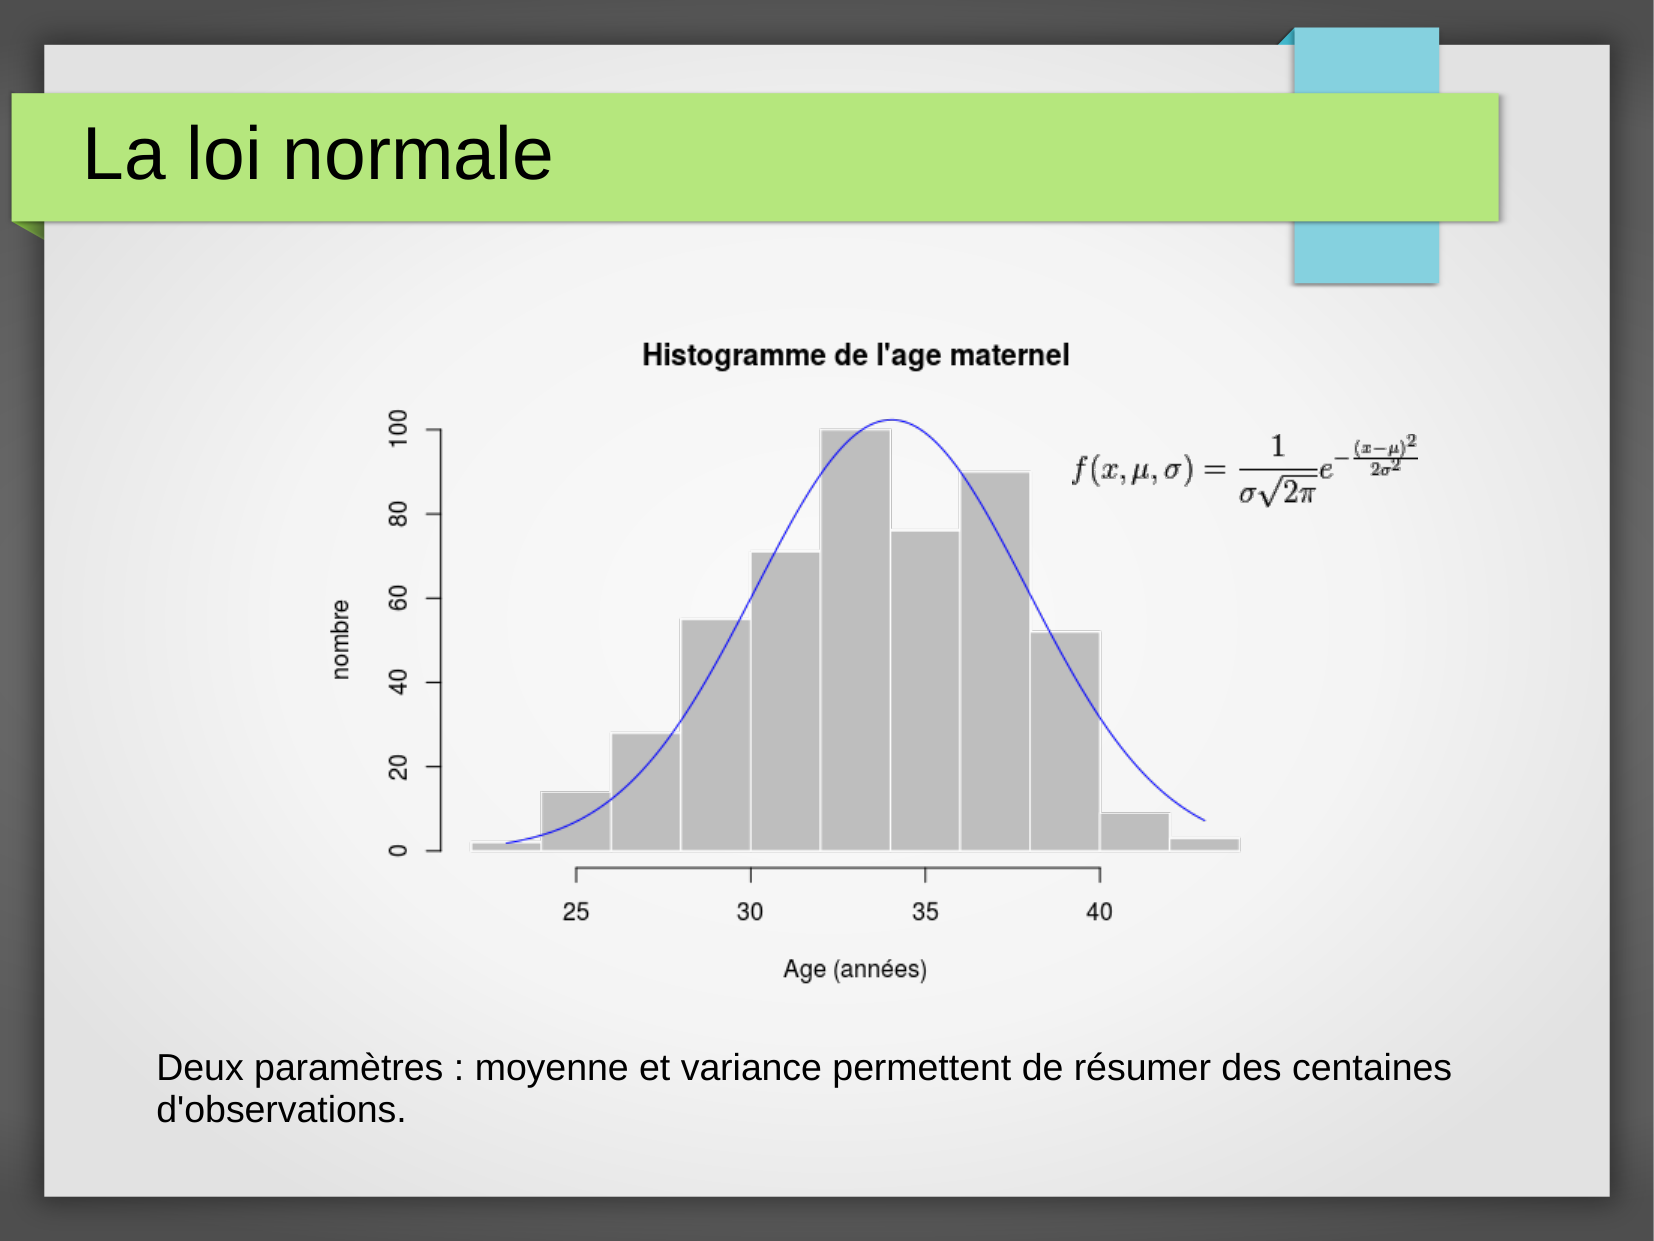

# La loi normale
Deux paramètres : moyenne et variance permettent de résumer des centaines d'observations.